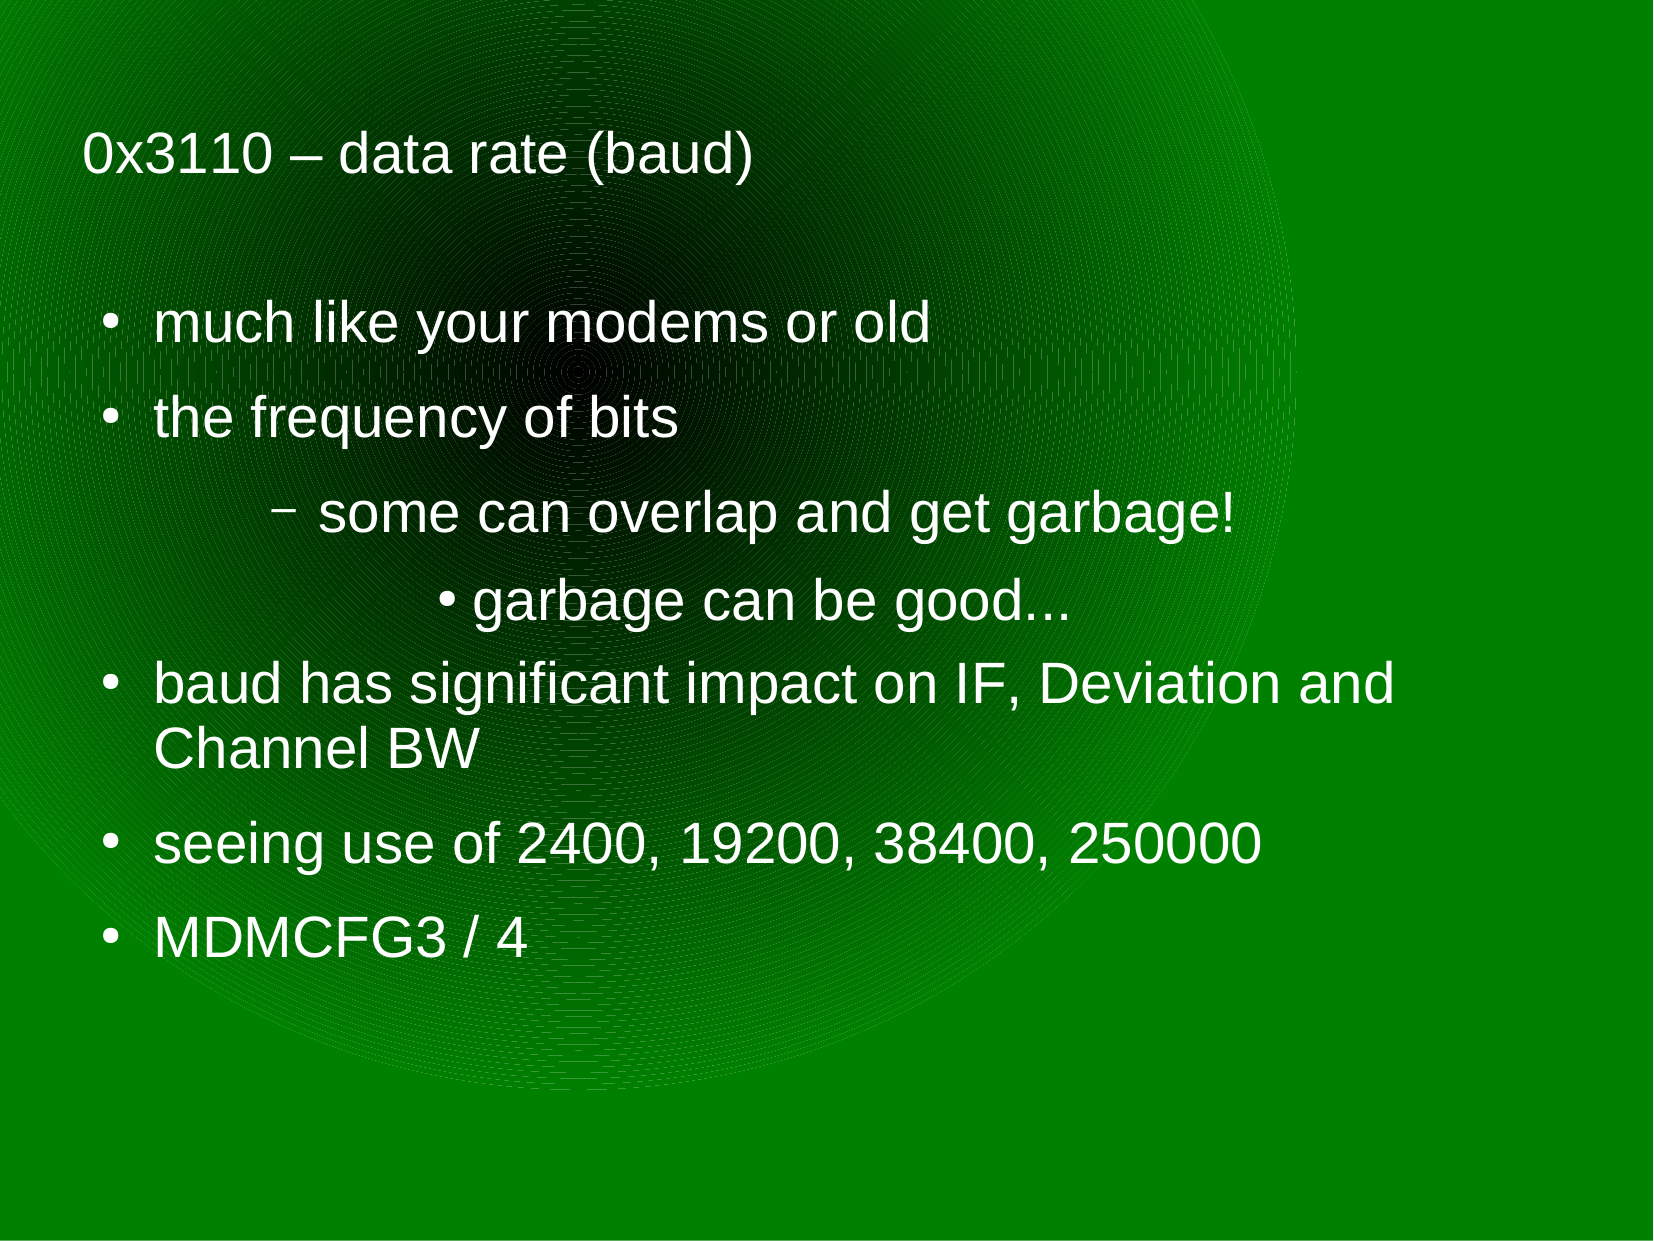

# 0x3110 – data rate (baud)
much like your modems or old
the frequency of bits
some can overlap and get garbage!
garbage can be good...
baud has significant impact on IF, Deviation and Channel BW
seeing use of 2400, 19200, 38400, 250000
MDMCFG3 / 4